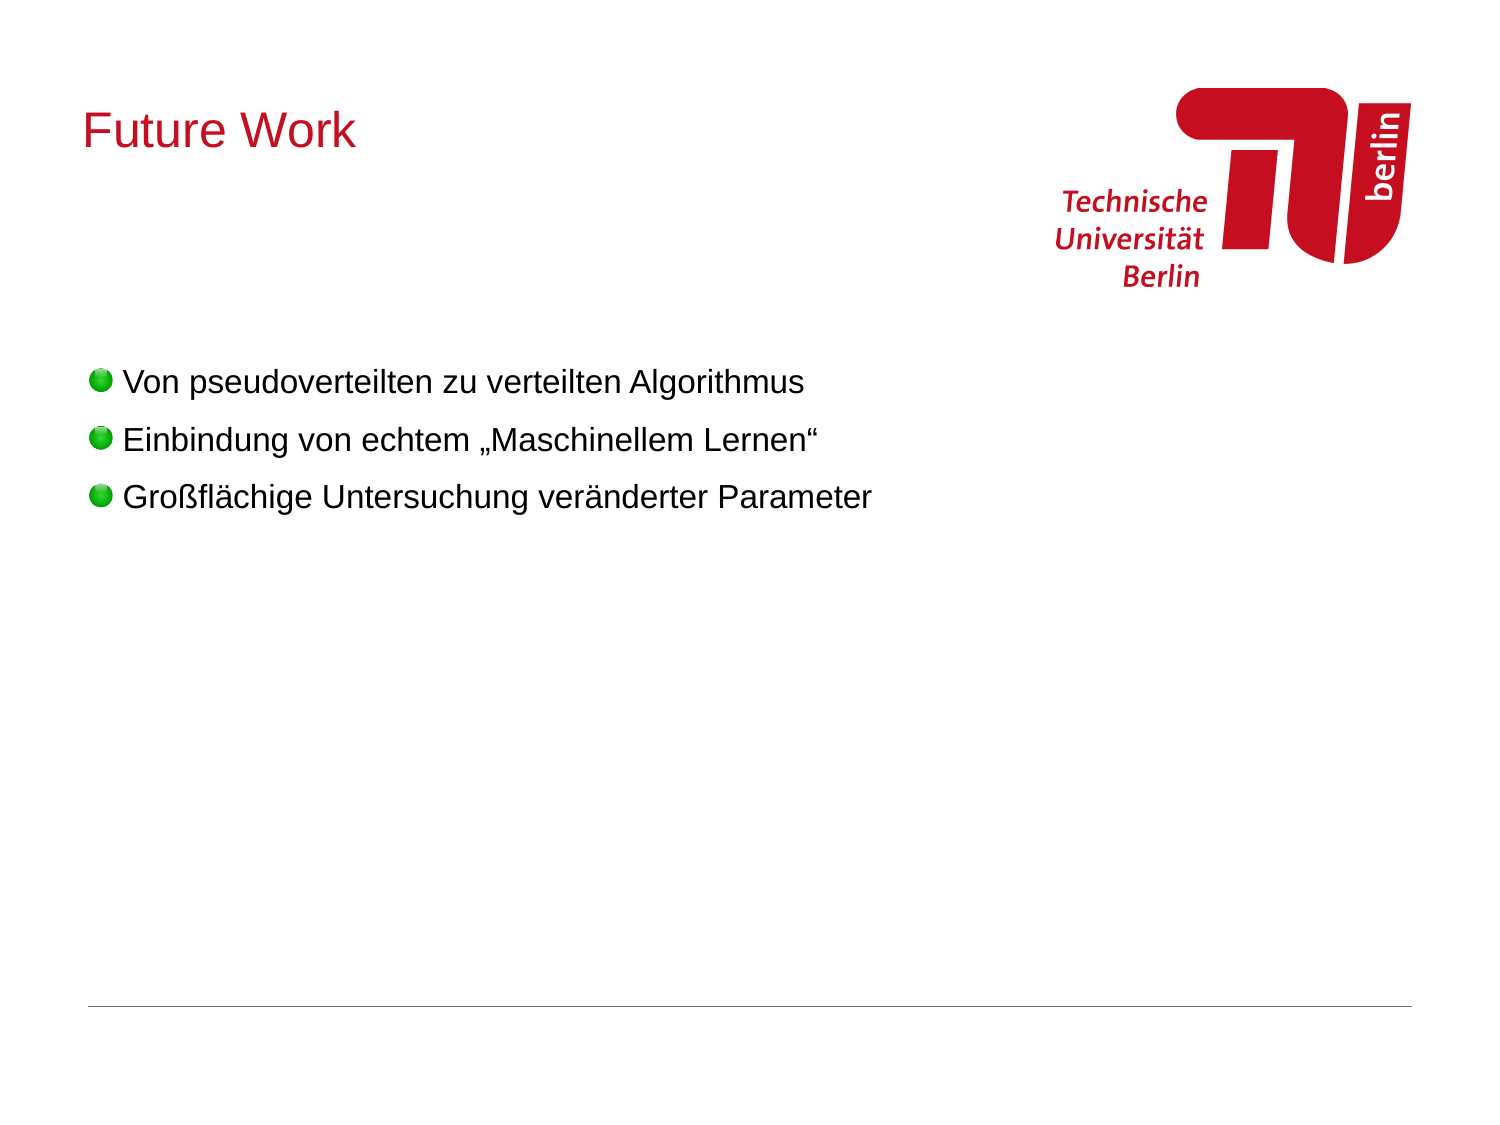

# Future Work
 Von pseudoverteilten zu verteilten Algorithmus
 Einbindung von echtem „Maschinellem Lernen“
 Großflächige Untersuchung veränderter Parameter